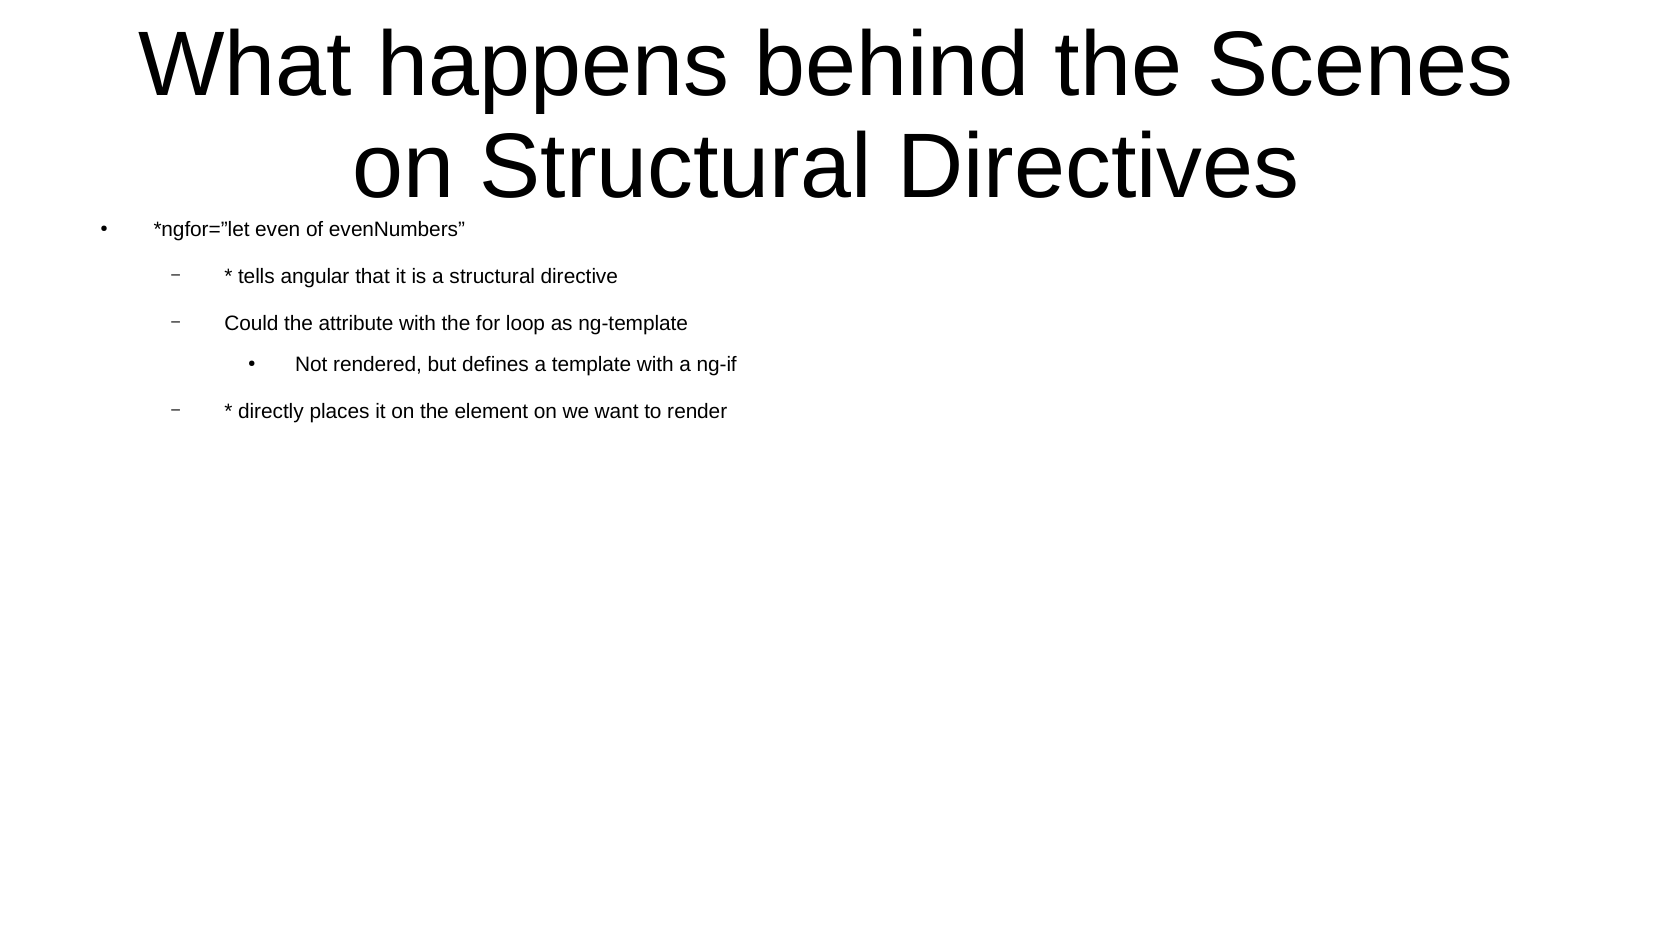

# What happens behind the Scenes on Structural Directives
*ngfor=”let even of evenNumbers”
* tells angular that it is a structural directive
Could the attribute with the for loop as ng-template
Not rendered, but defines a template with a ng-if
* directly places it on the element on we want to render